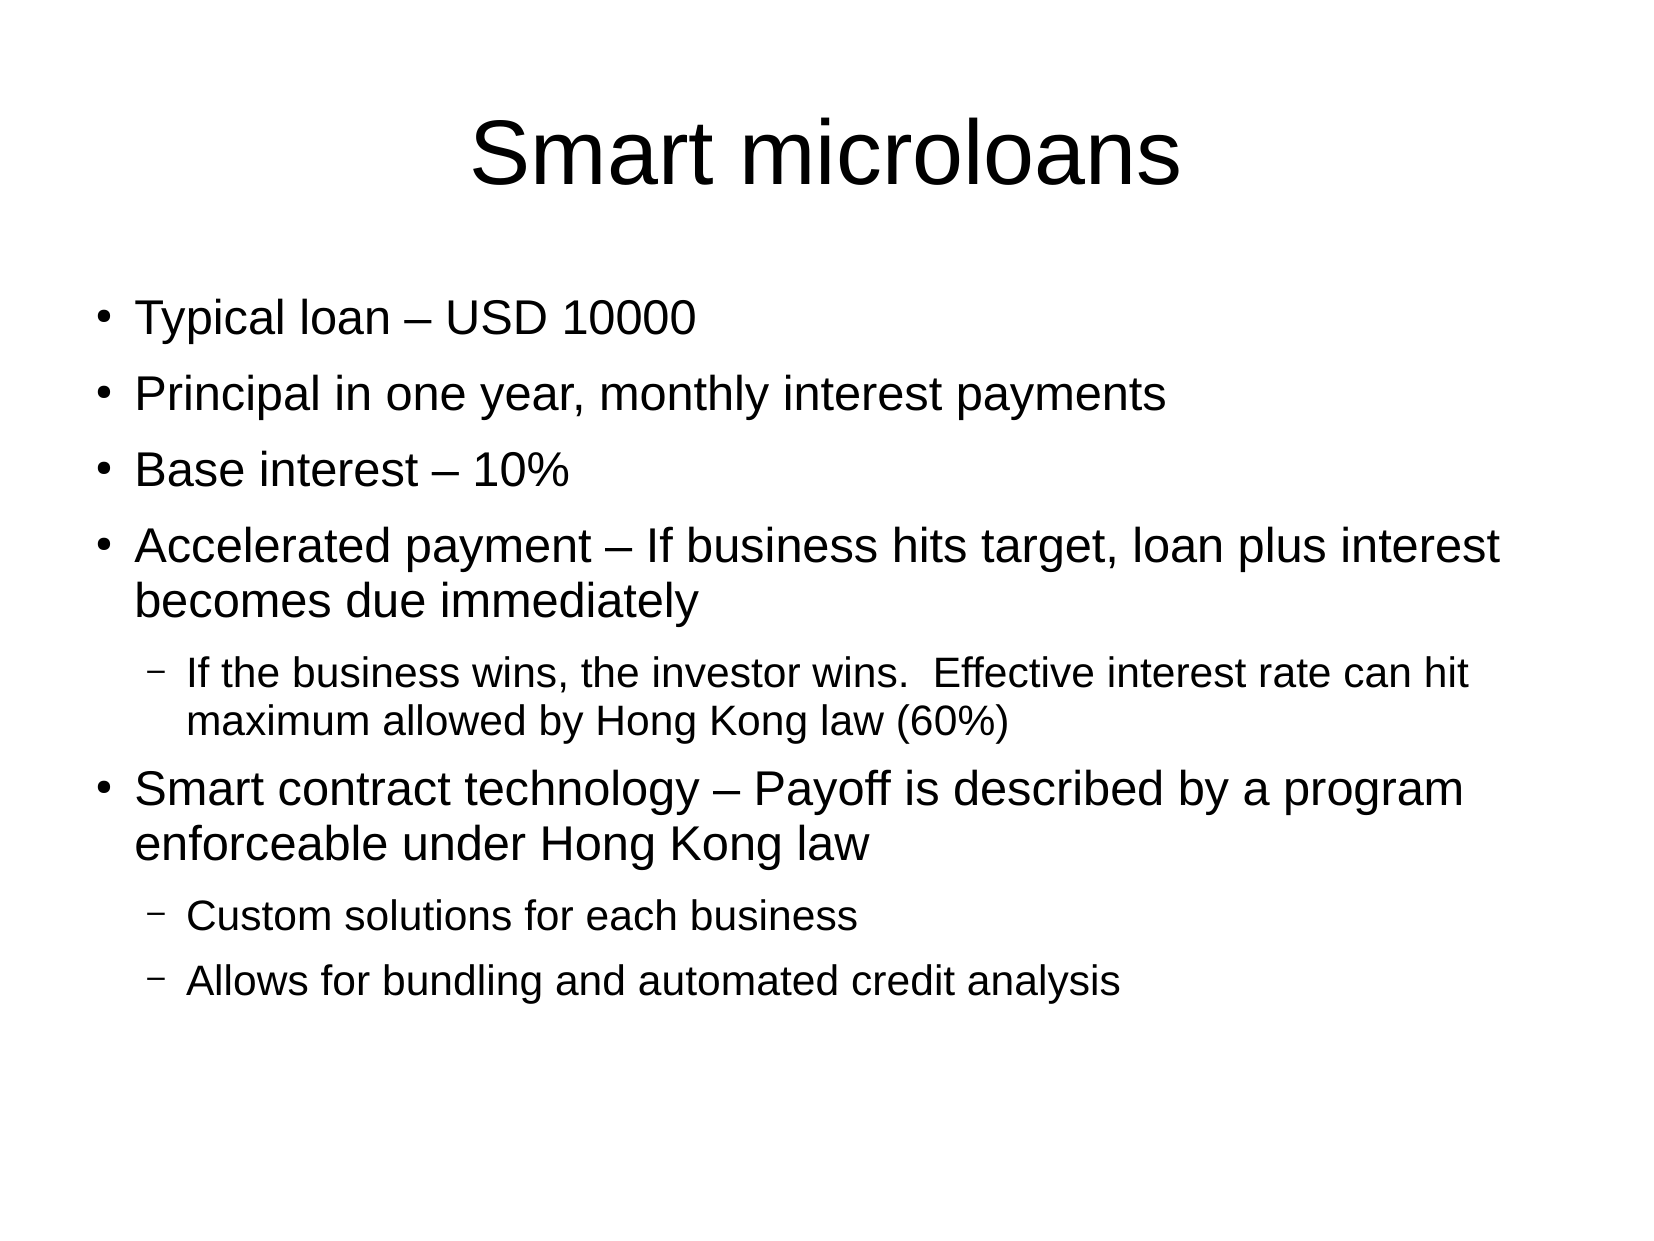

# Smart microloans
Typical loan – USD 10000
Principal in one year, monthly interest payments
Base interest – 10%
Accelerated payment – If business hits target, loan plus interest becomes due immediately
If the business wins, the investor wins. Effective interest rate can hit maximum allowed by Hong Kong law (60%)
Smart contract technology – Payoff is described by a program enforceable under Hong Kong law
Custom solutions for each business
Allows for bundling and automated credit analysis